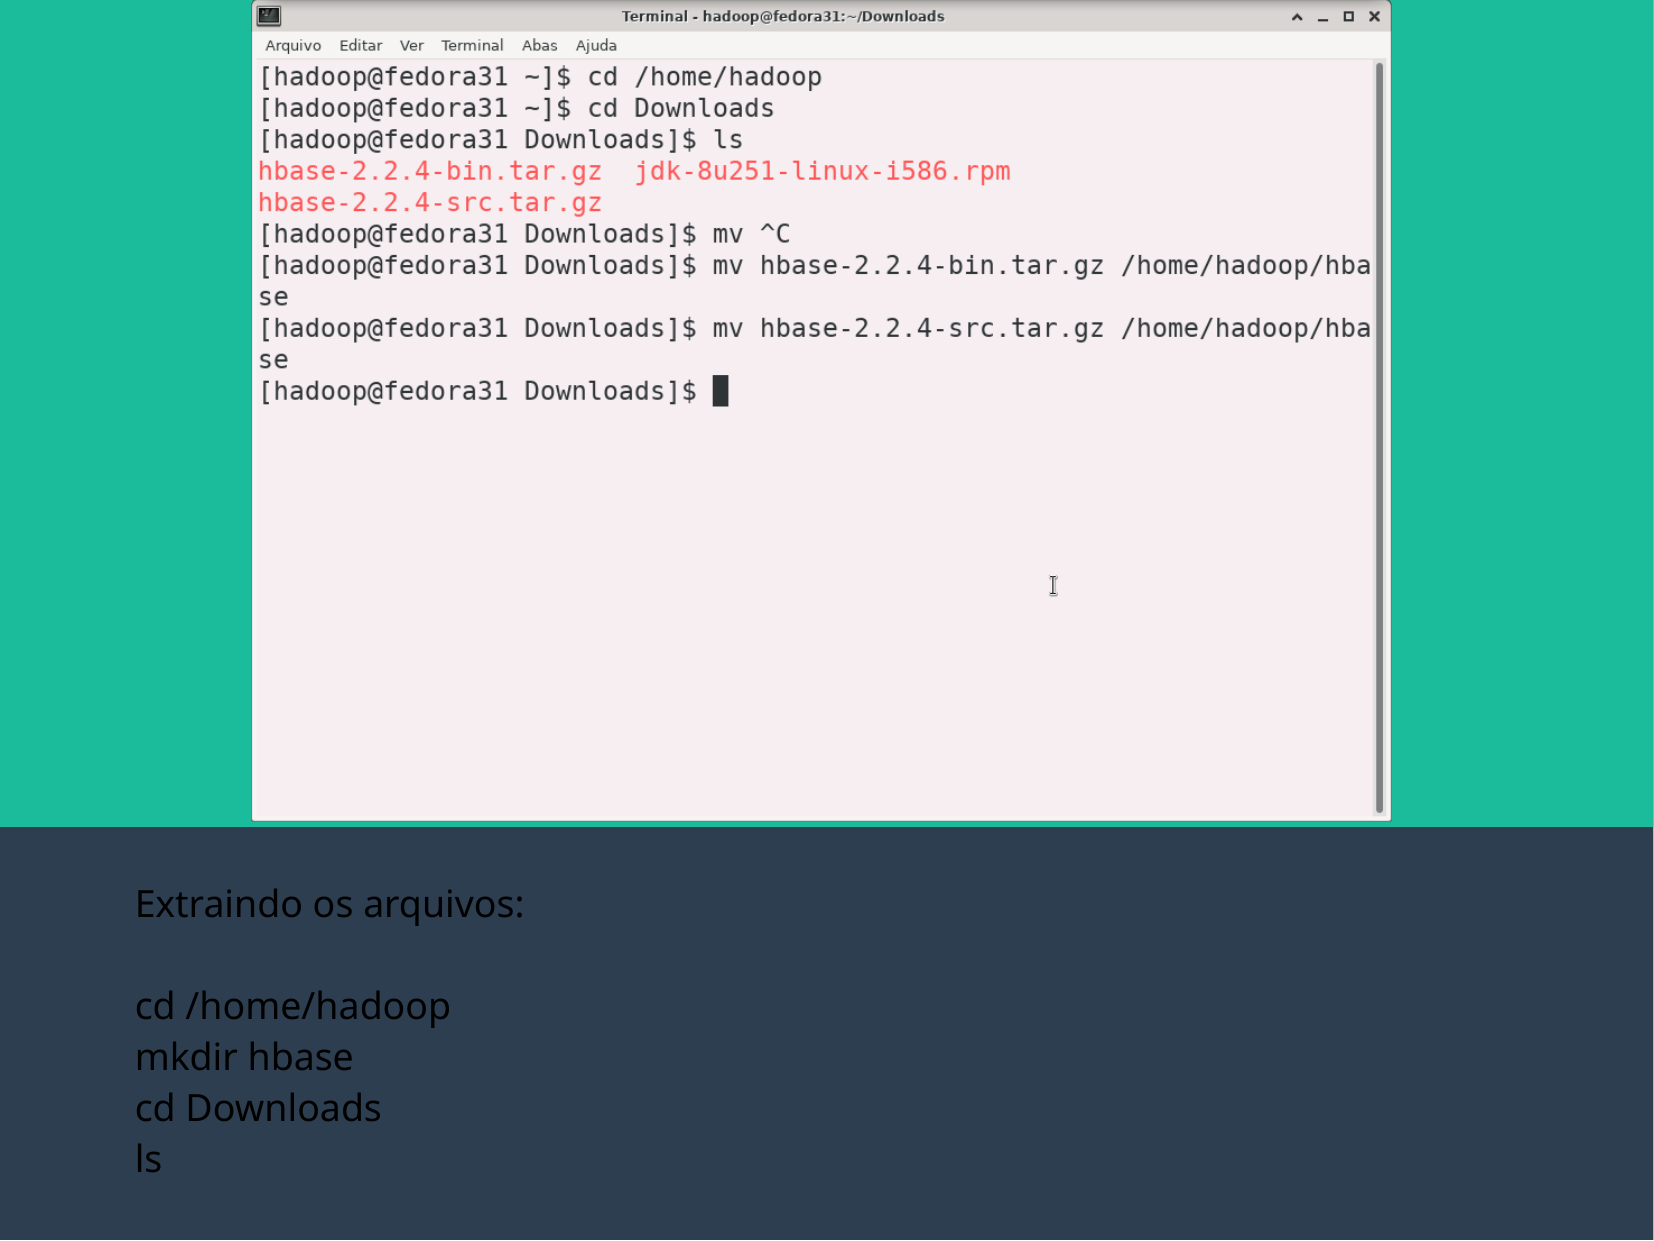

Extraindo os arquivos:
cd /home/hadoop
mkdir hbase
cd Downloads
ls